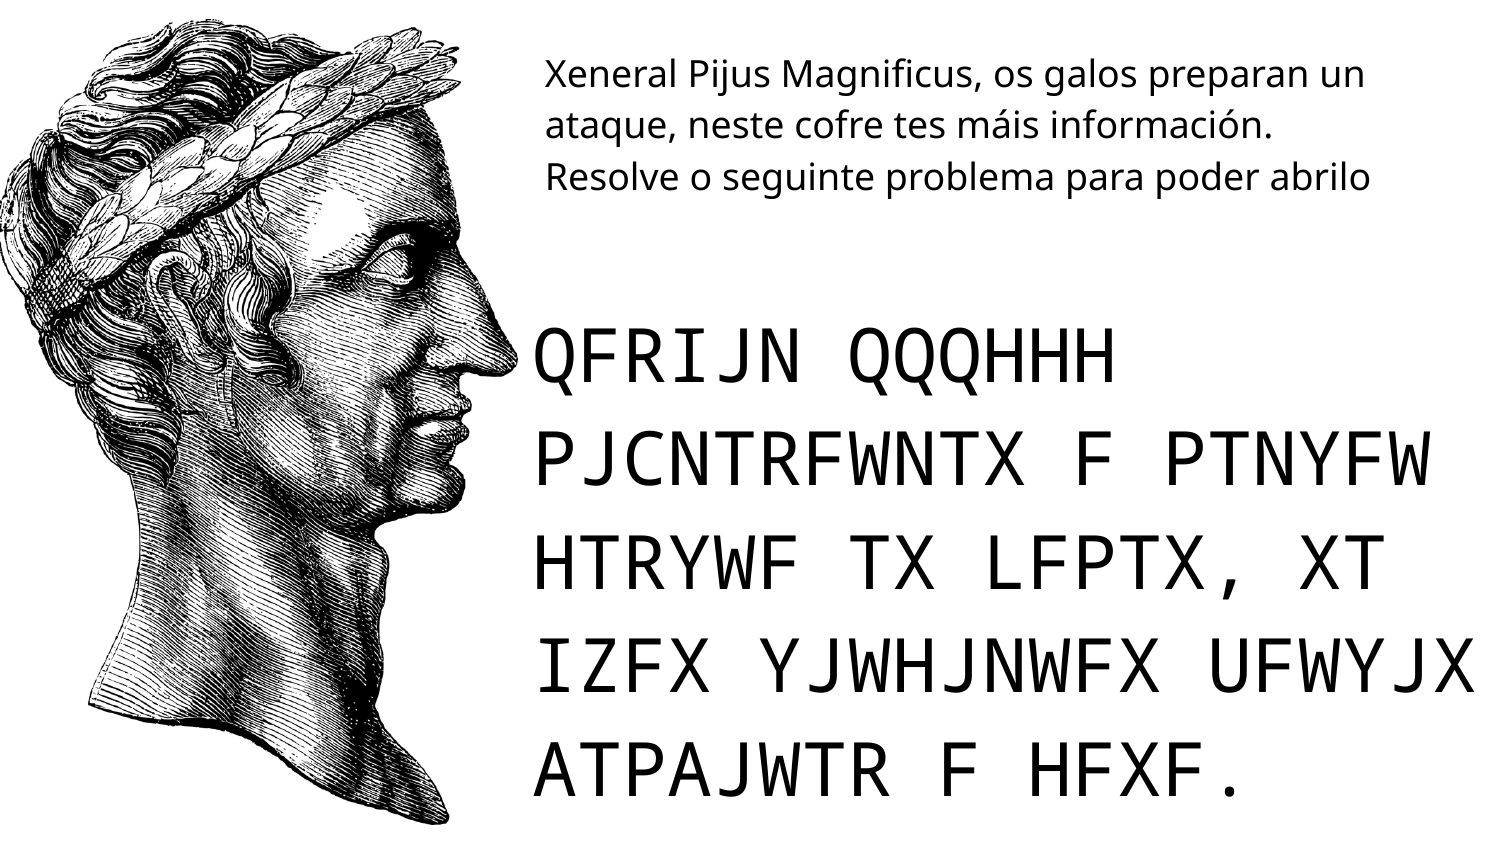

Xeneral Pijus Magnificus, os galos preparan un ataque, neste cofre tes máis información. Resolve o seguinte problema para poder abrilo
# QFRIJN QQQHHH PJCNTRFWNTX F PTNYFW HTRYWF TX LFPTX, XT IZFX YJWHJNWFX UFWYJX ATPAJWTR F HFXF.